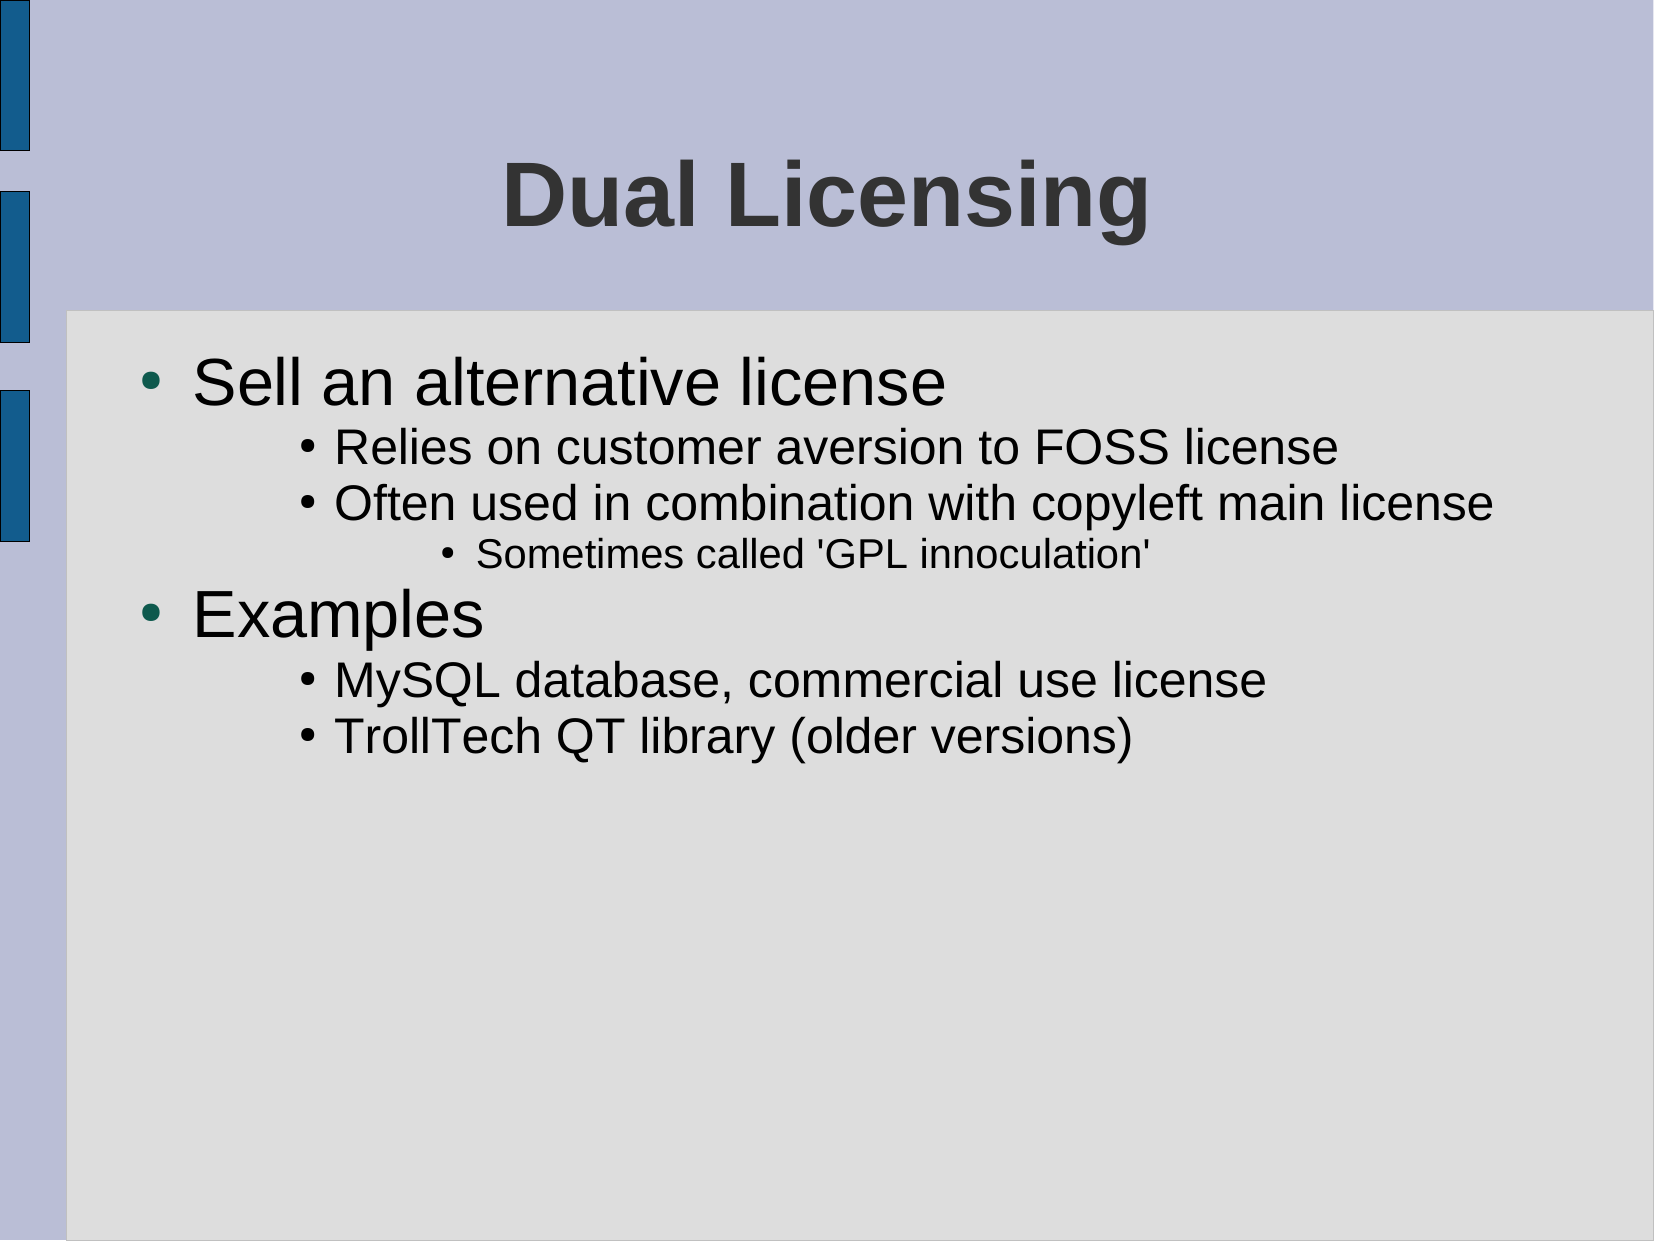

# Dual Licensing
Sell an alternative license
Relies on customer aversion to FOSS license
Often used in combination with copyleft main license
Sometimes called 'GPL innoculation'
Examples
MySQL database, commercial use license
TrollTech QT library (older versions)